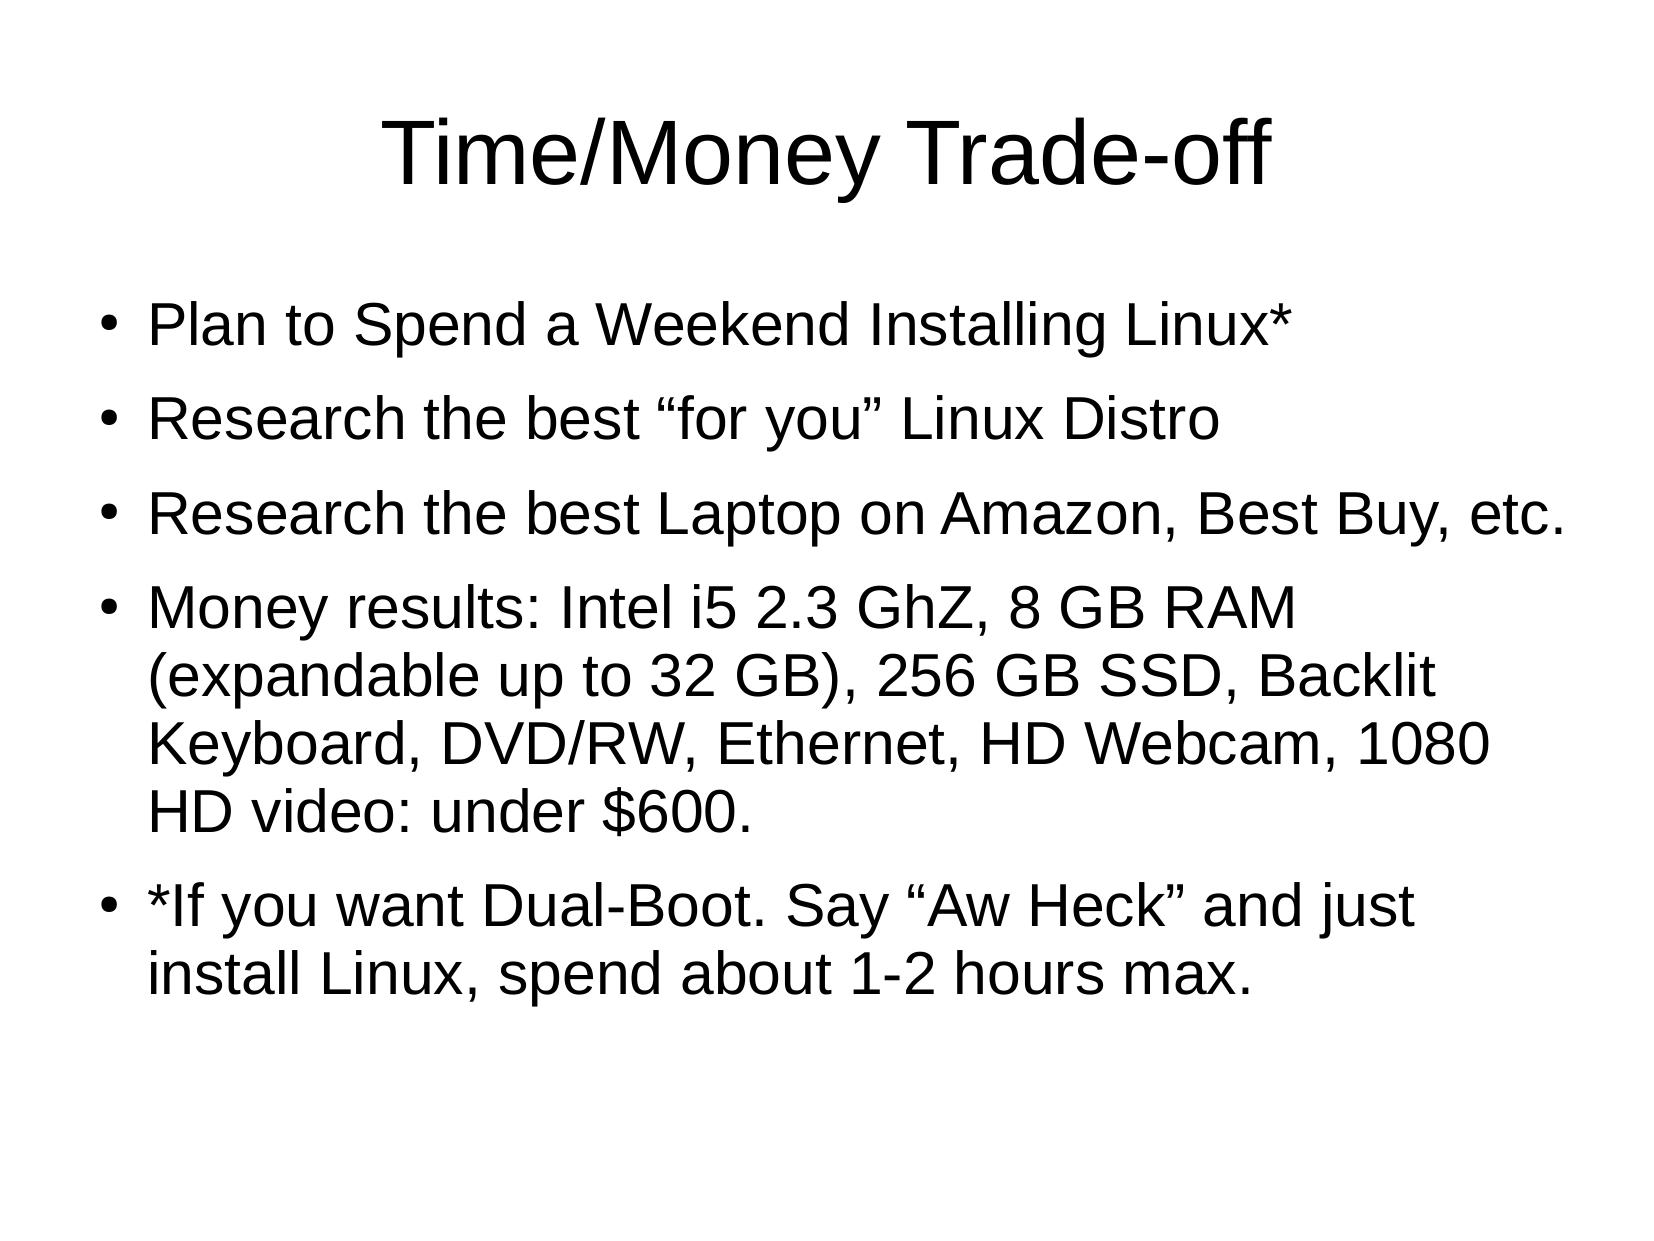

# Time/Money Trade-off
Plan to Spend a Weekend Installing Linux*
Research the best “for you” Linux Distro
Research the best Laptop on Amazon, Best Buy, etc.
Money results: Intel i5 2.3 GhZ, 8 GB RAM (expandable up to 32 GB), 256 GB SSD, Backlit Keyboard, DVD/RW, Ethernet, HD Webcam, 1080 HD video: under $600.
*If you want Dual-Boot. Say “Aw Heck” and just install Linux, spend about 1-2 hours max.